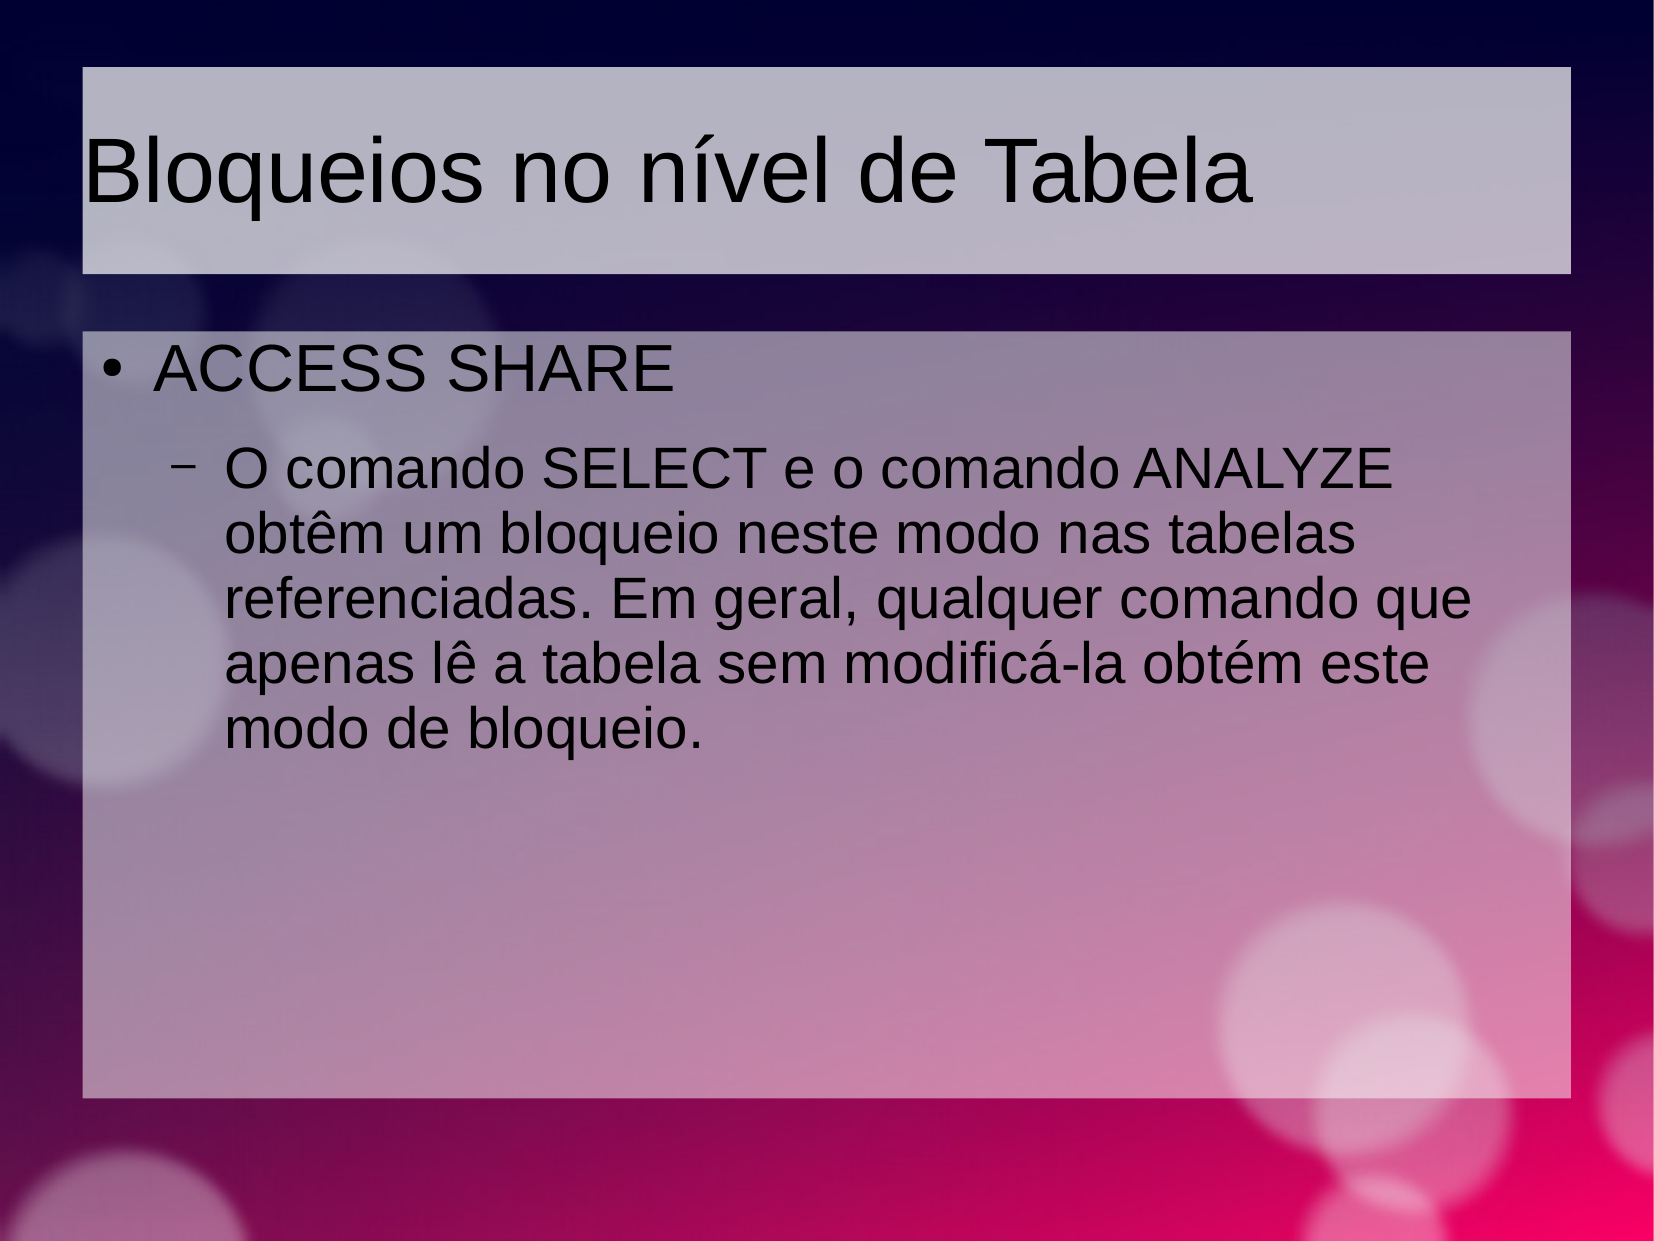

# Bloqueios no nível de Tabela
ACCESS SHARE
O comando SELECT e o comando ANALYZE obtêm um bloqueio neste modo nas tabelas referenciadas. Em geral, qualquer comando que apenas lê a tabela sem modificá-la obtém este modo de bloqueio.